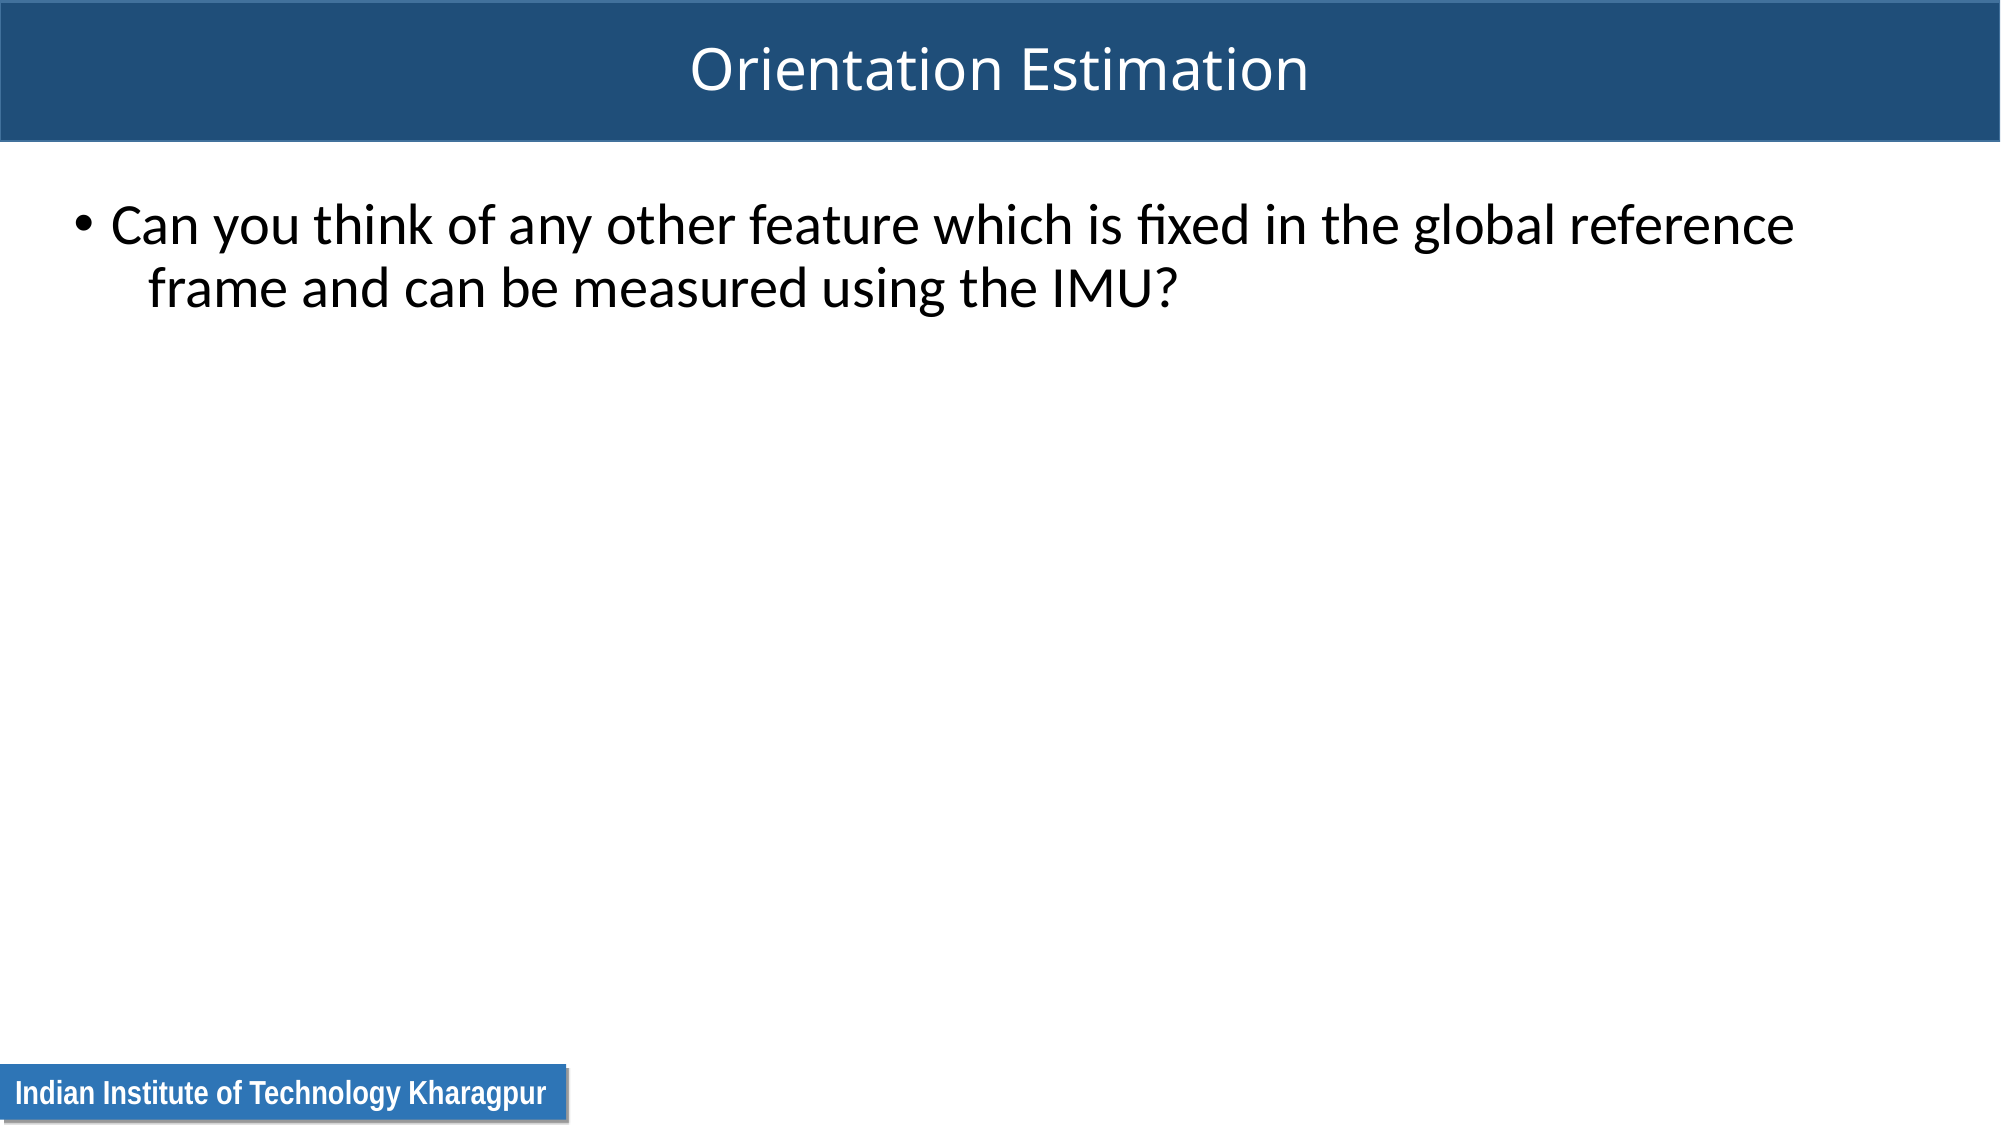

Orientation Estimation
# Can you think of any other feature which is fixed in the global reference frame and can be measured using the IMU?